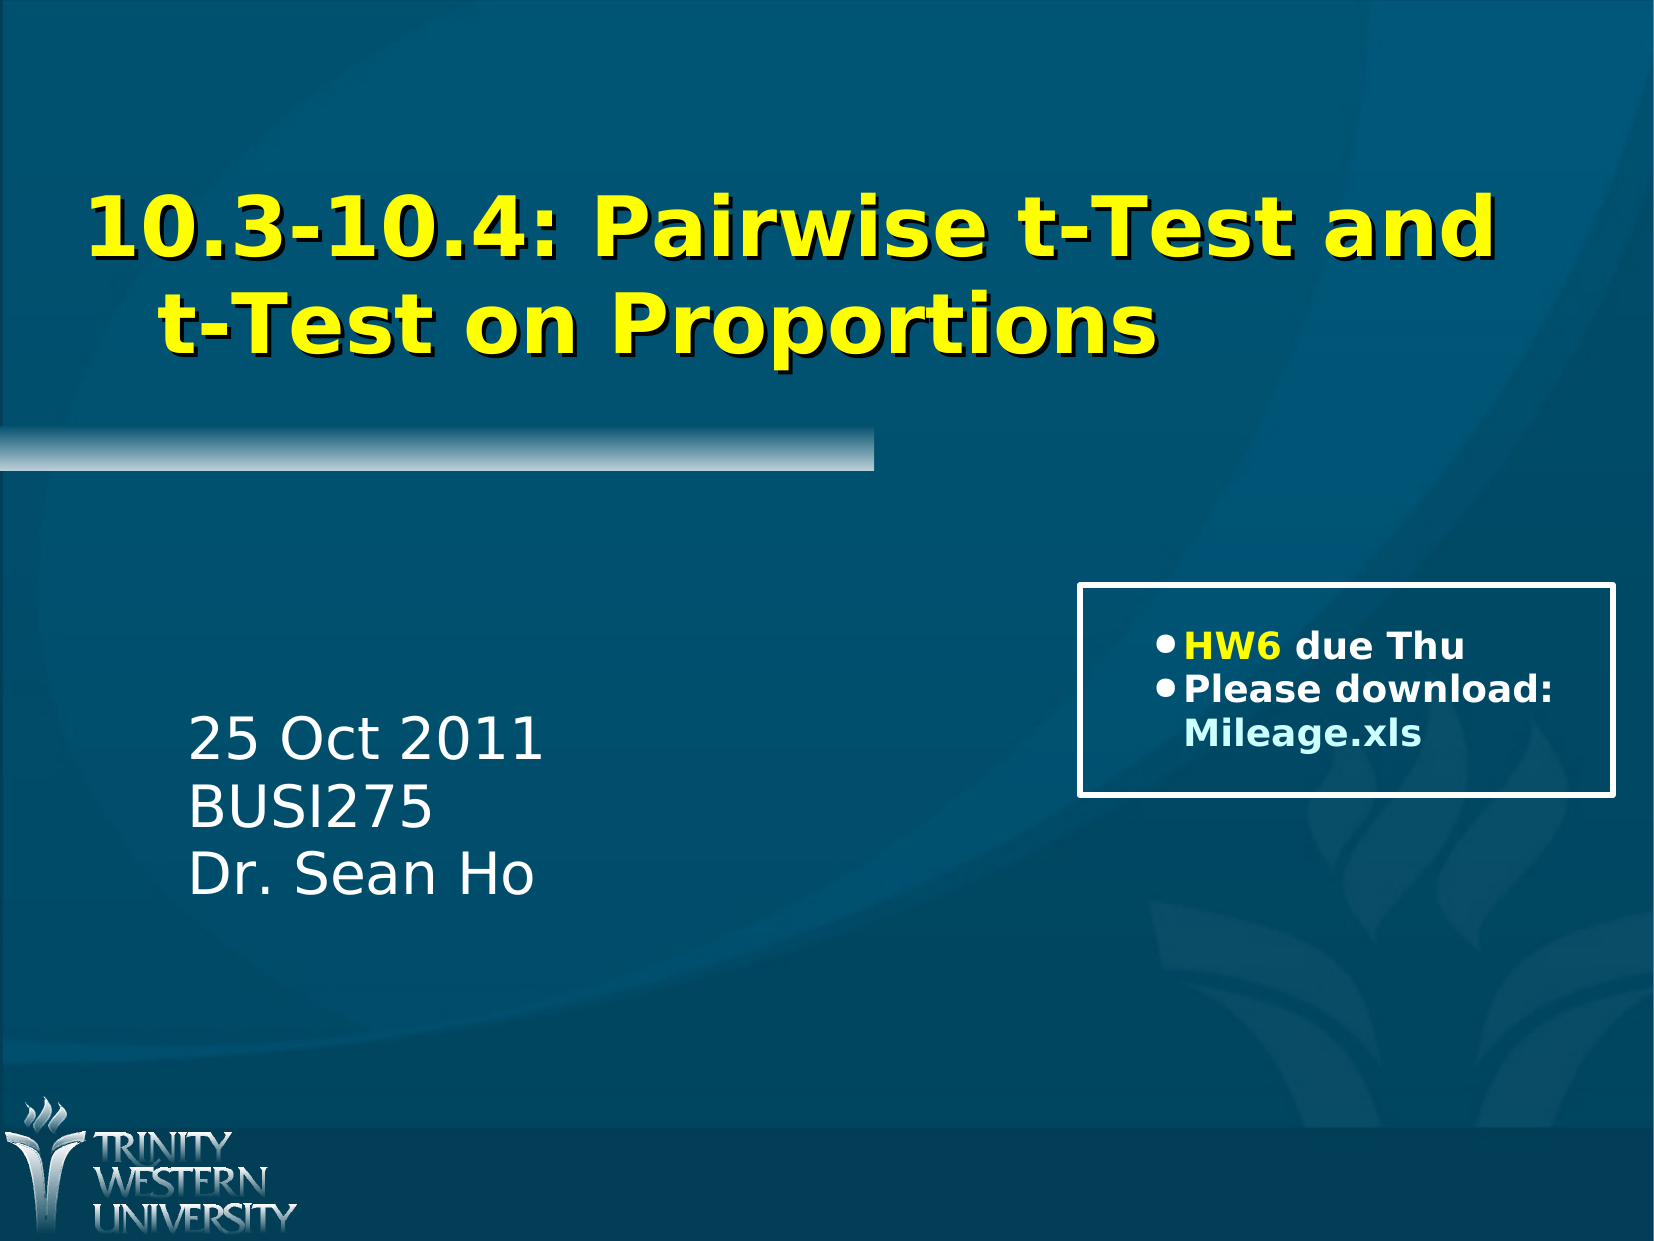

# 10.3-10.4: Pairwise t-Test and t-Test on Proportions
25 Oct 2011
BUSI275
Dr. Sean Ho
HW6 due Thu
Please download:
Mileage.xls